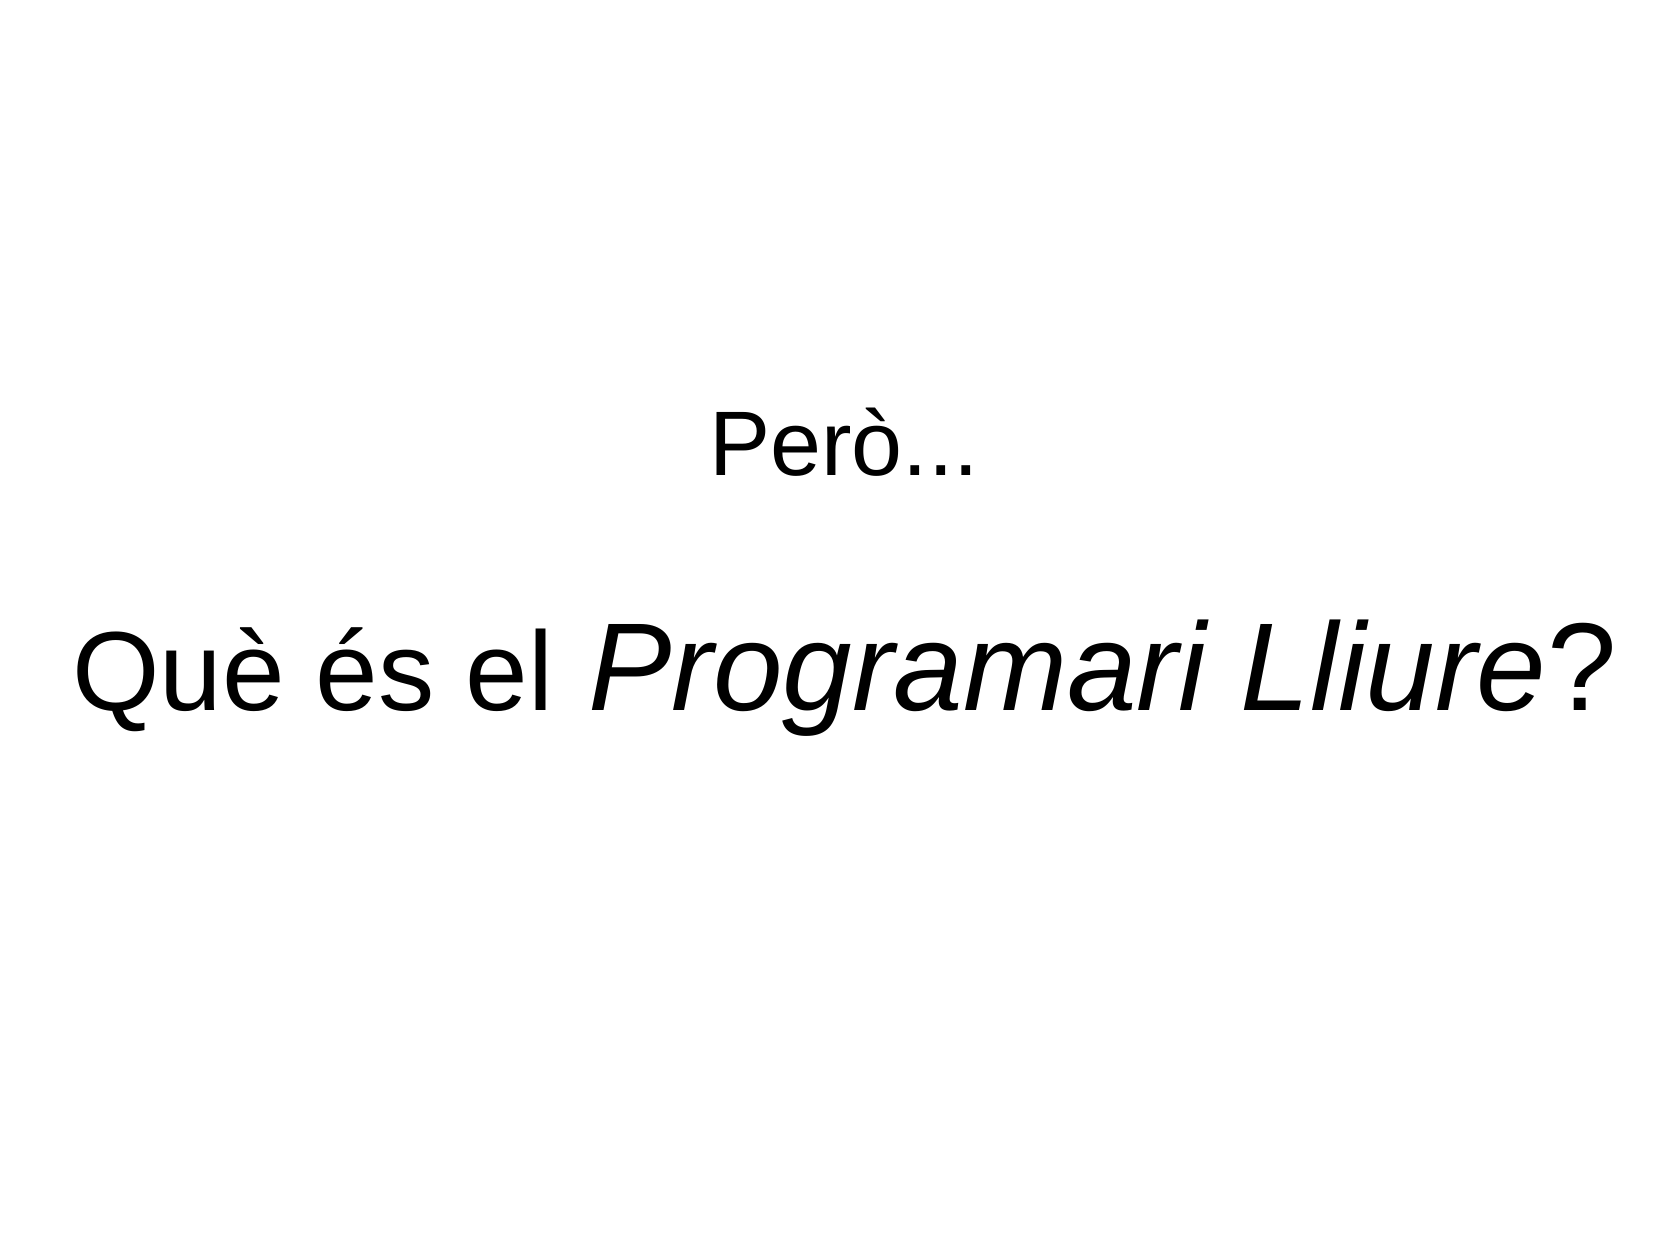

# Però... Què és el Programari Lliure?